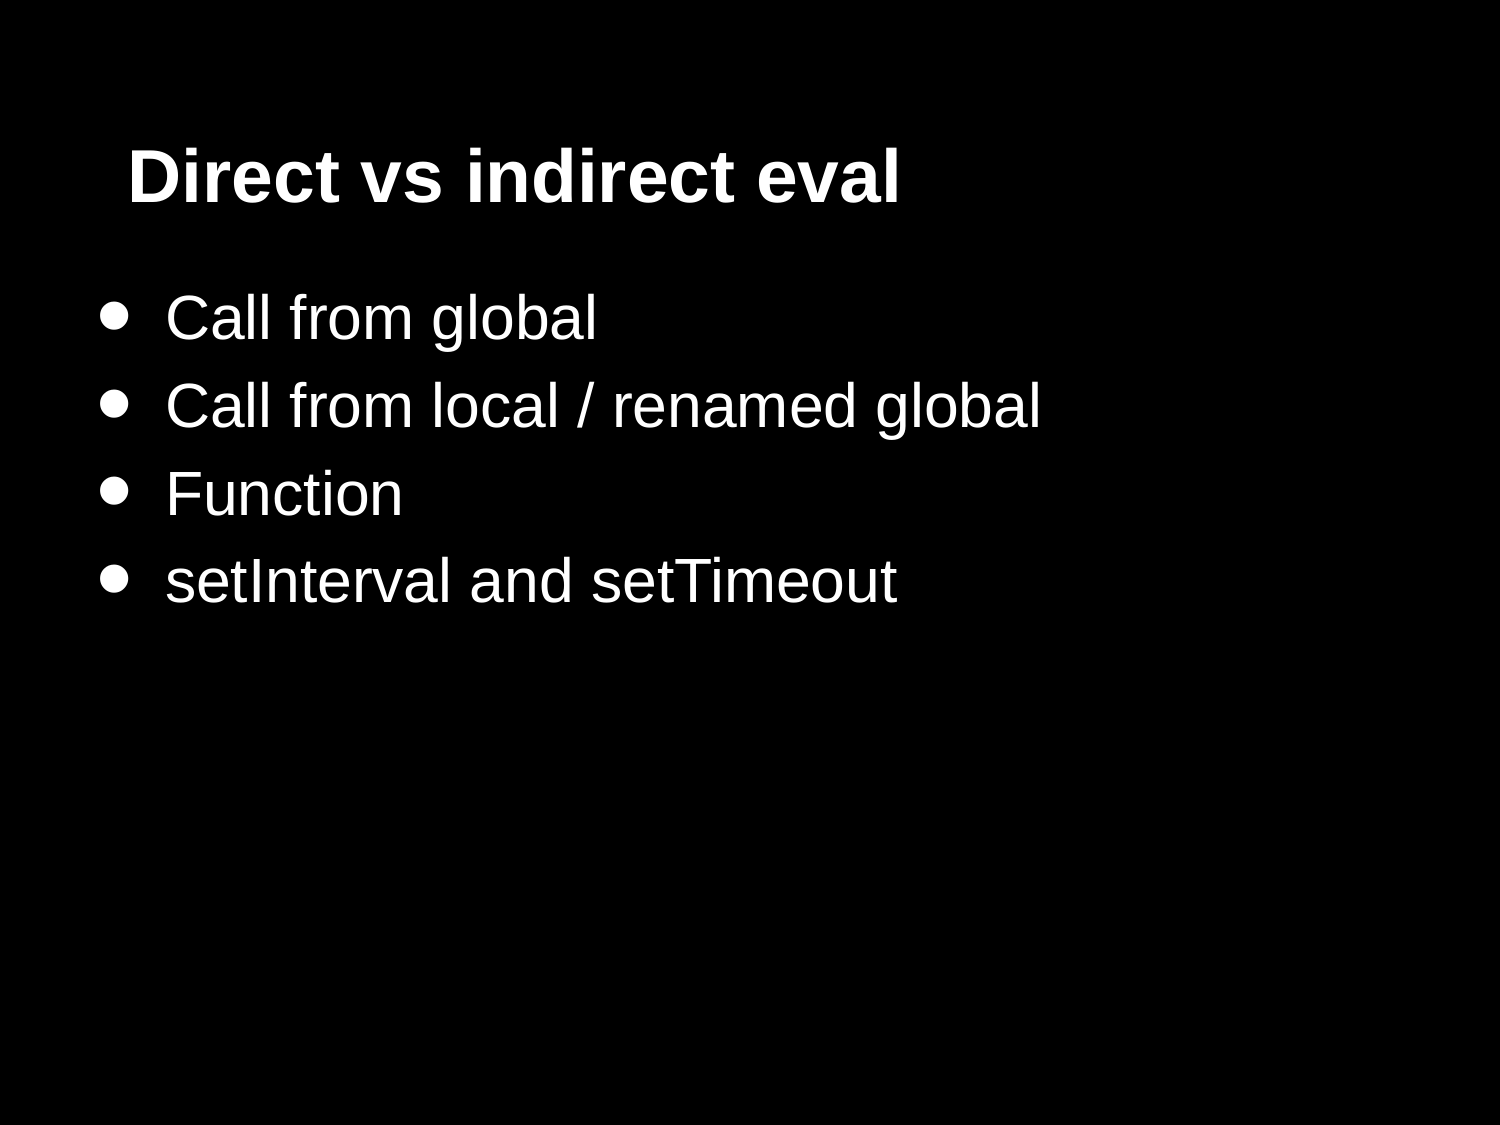

# Direct vs indirect eval
Call from global
Call from local / renamed global
Function
setInterval and setTimeout